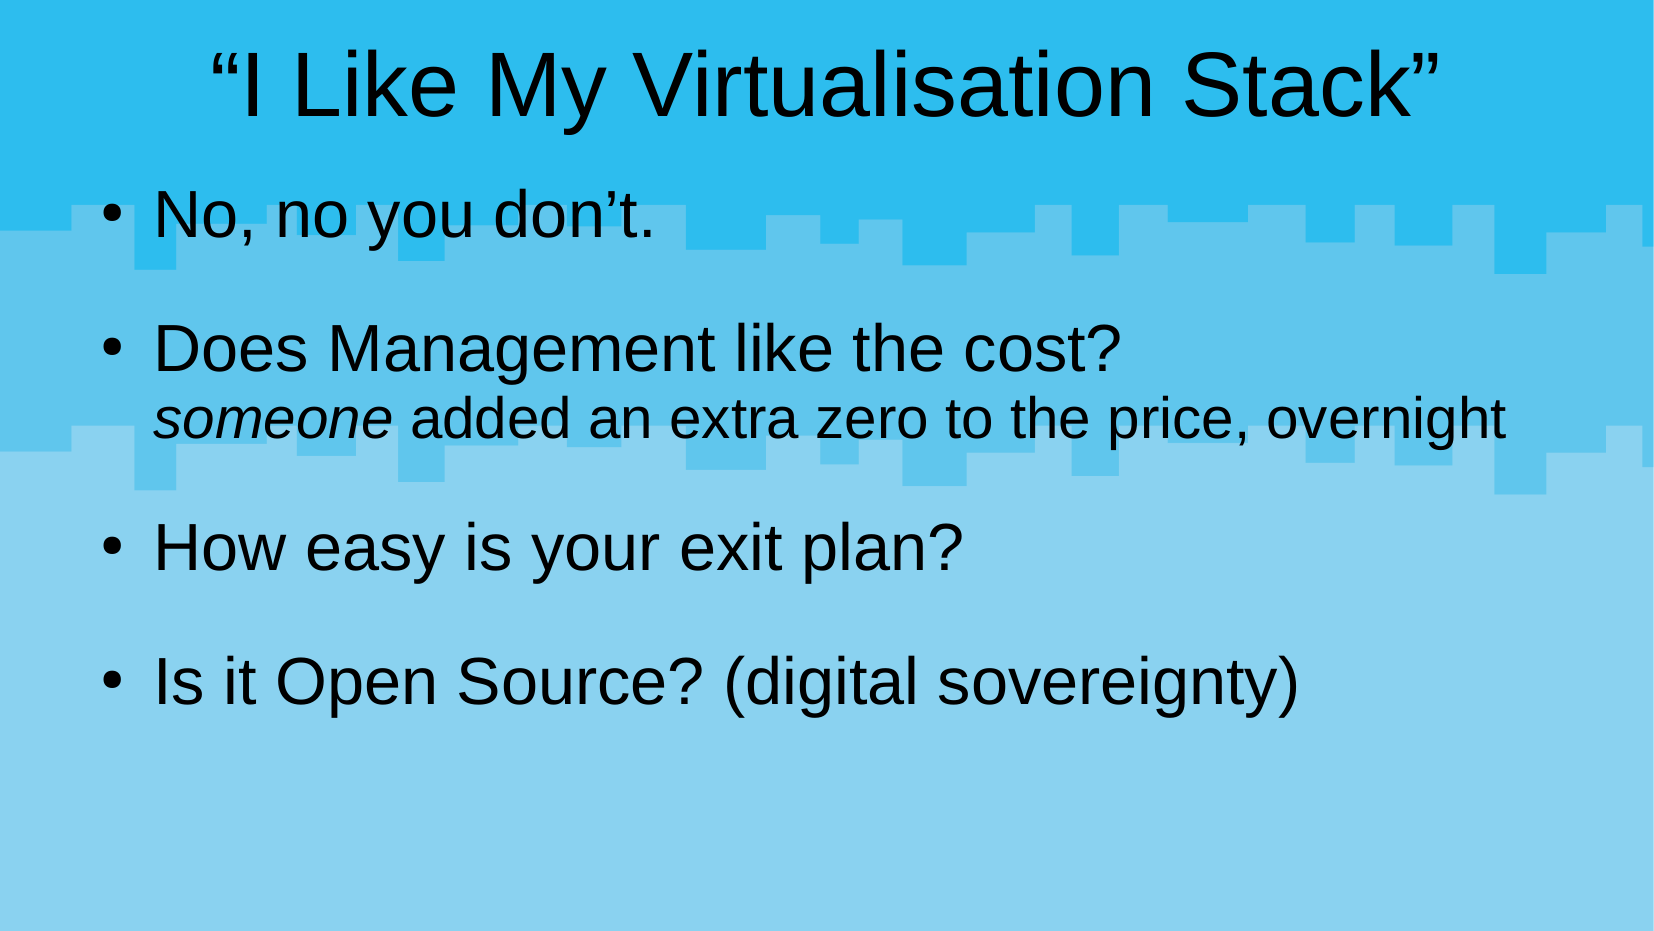

# “I Like My Virtualisation Stack”
No, no you don’t.
Does Management like the cost?
someone added an extra zero to the price, overnight
How easy is your exit plan?
Is it Open Source? (digital sovereignty)